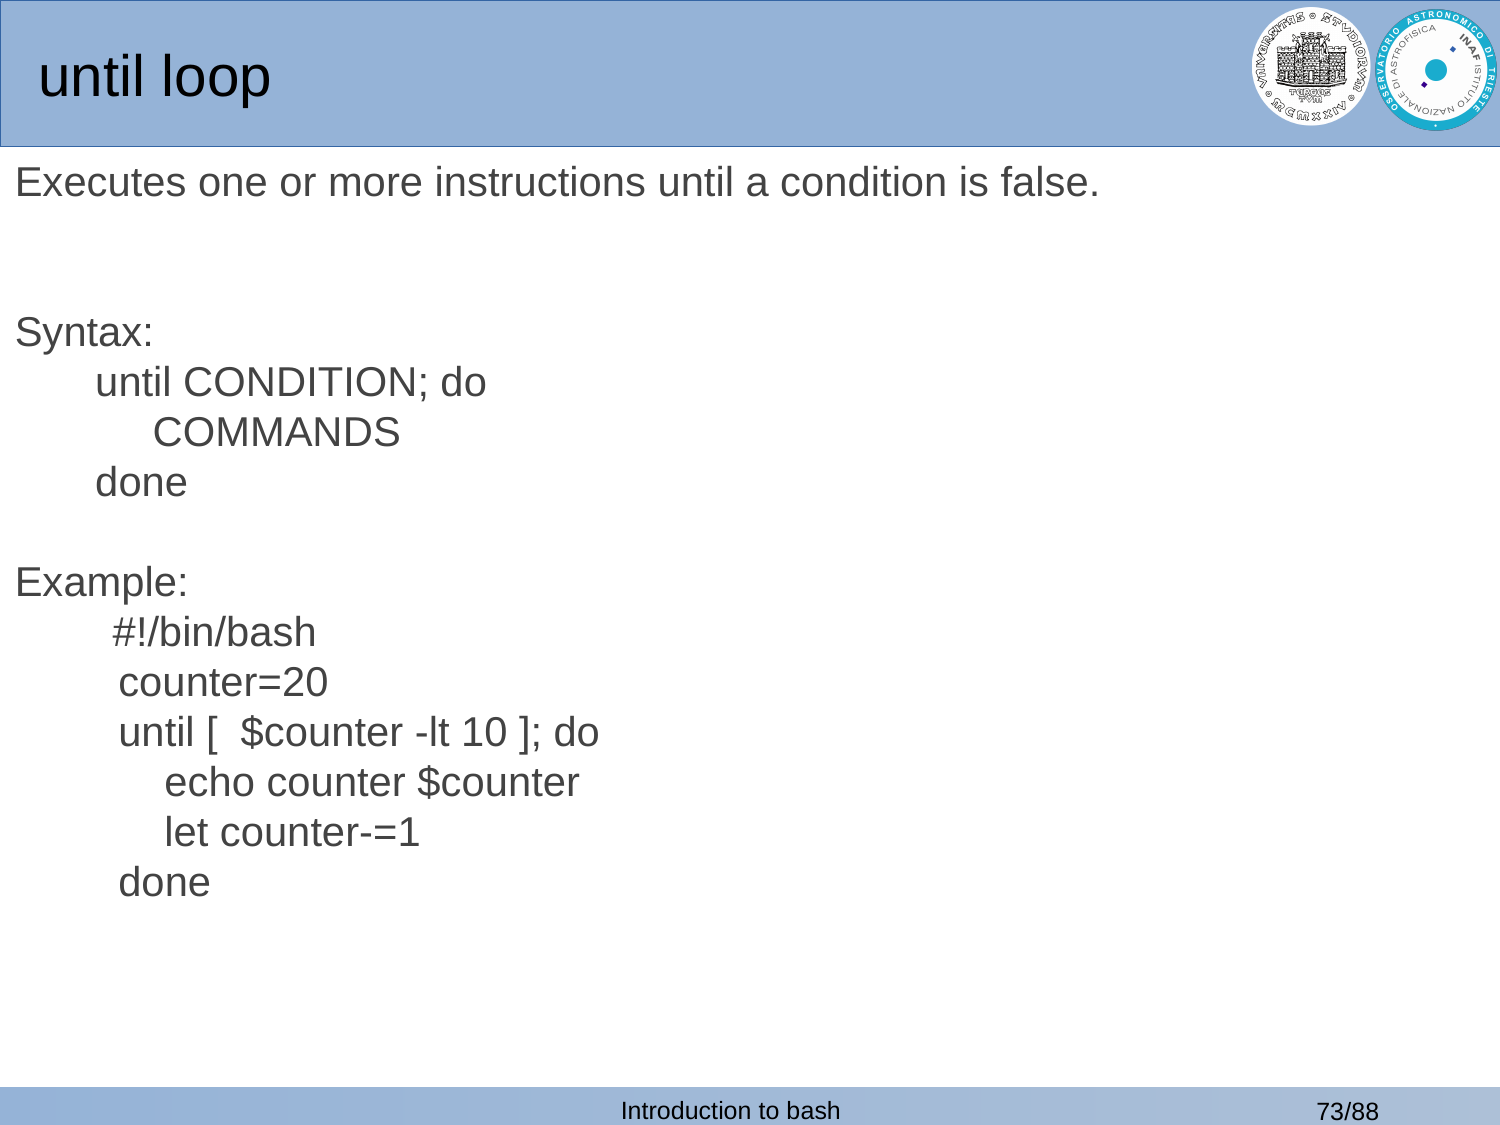

until loop
# Executes one or more instructions until a condition is false.
Syntax:
 until CONDITION; do
 COMMANDS
 done
Example:
 	 #!/bin/bash
 counter=20
 until [ $counter -lt 10 ]; do
 echo counter $counter
 let counter-=1
 done